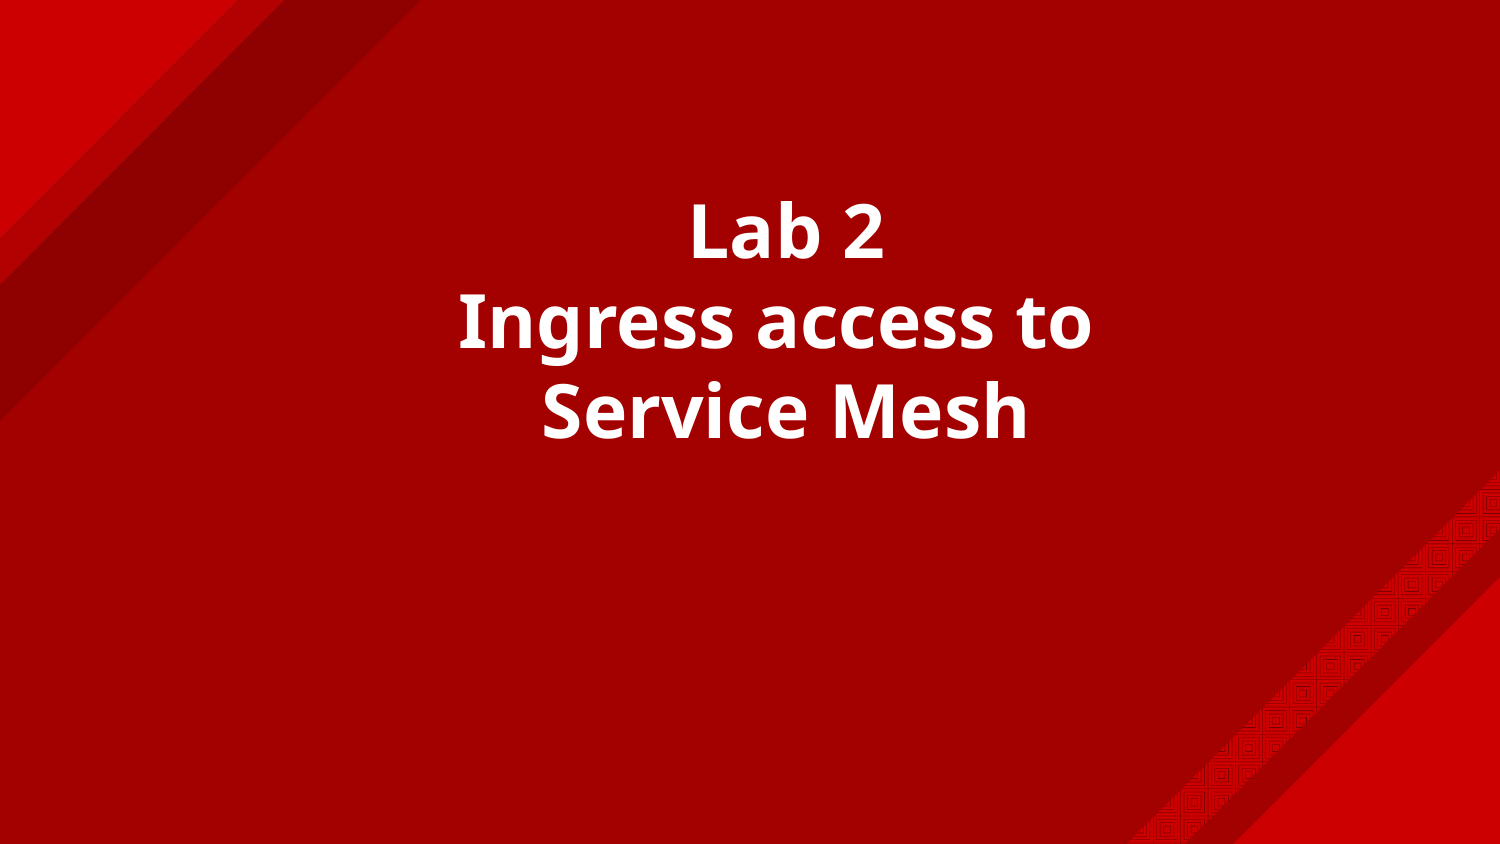

# Lab 2 Ingress access to Service Mesh